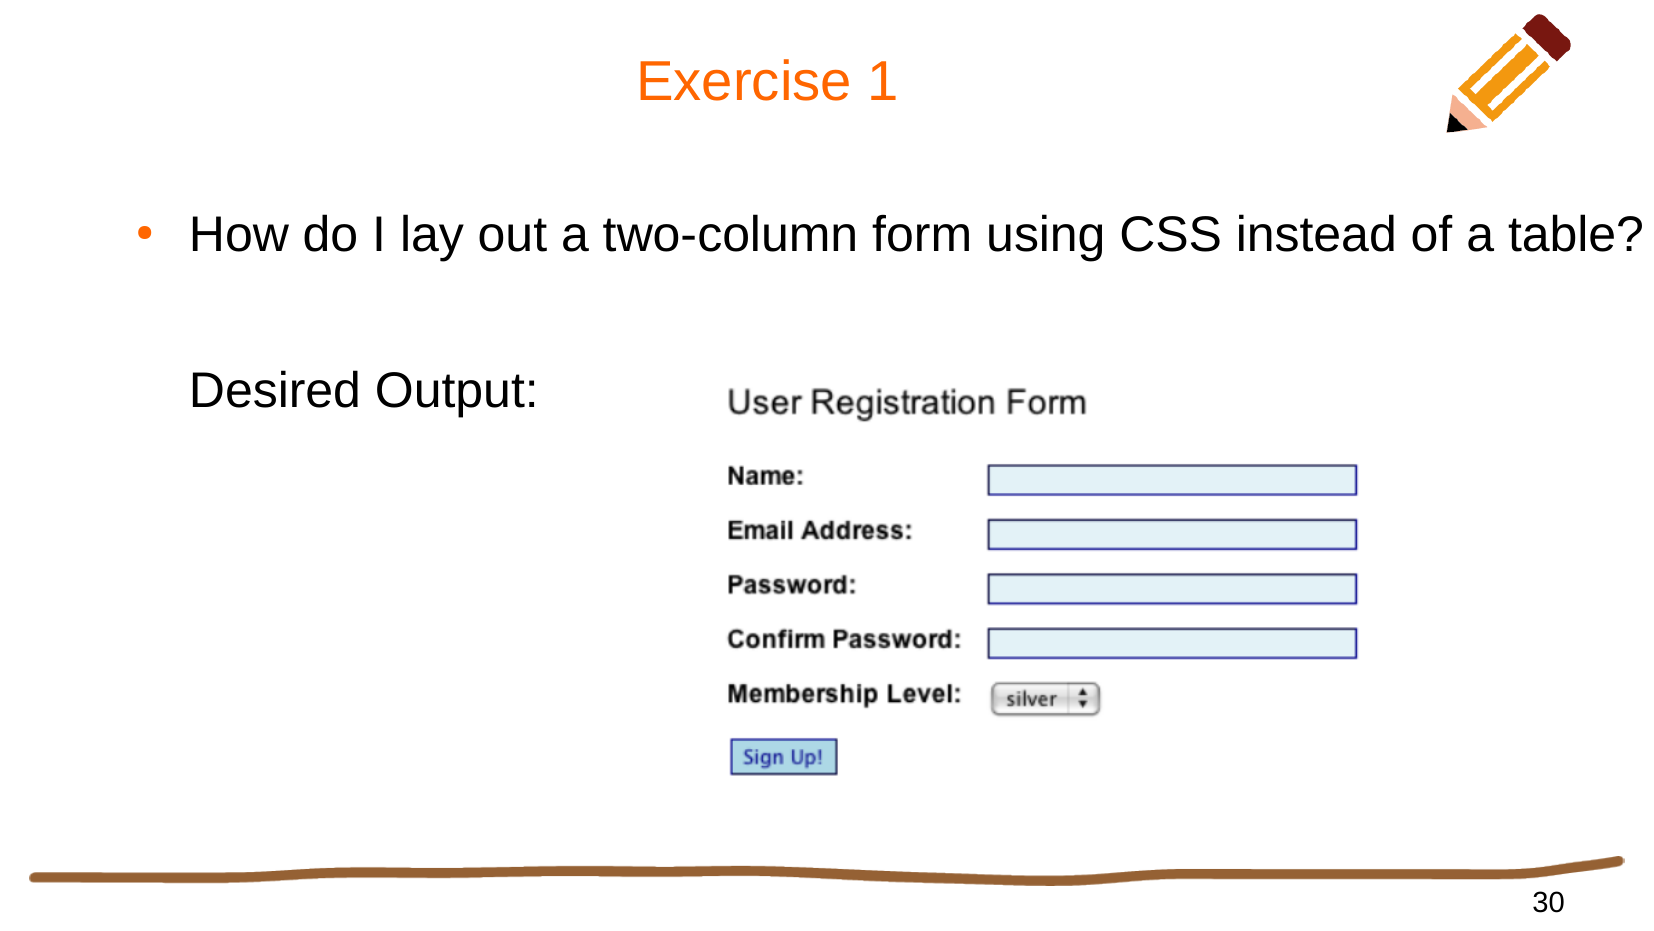

# Exercise 1
How do I lay out a two-column form using CSS instead of a table?
Desired Output:
30